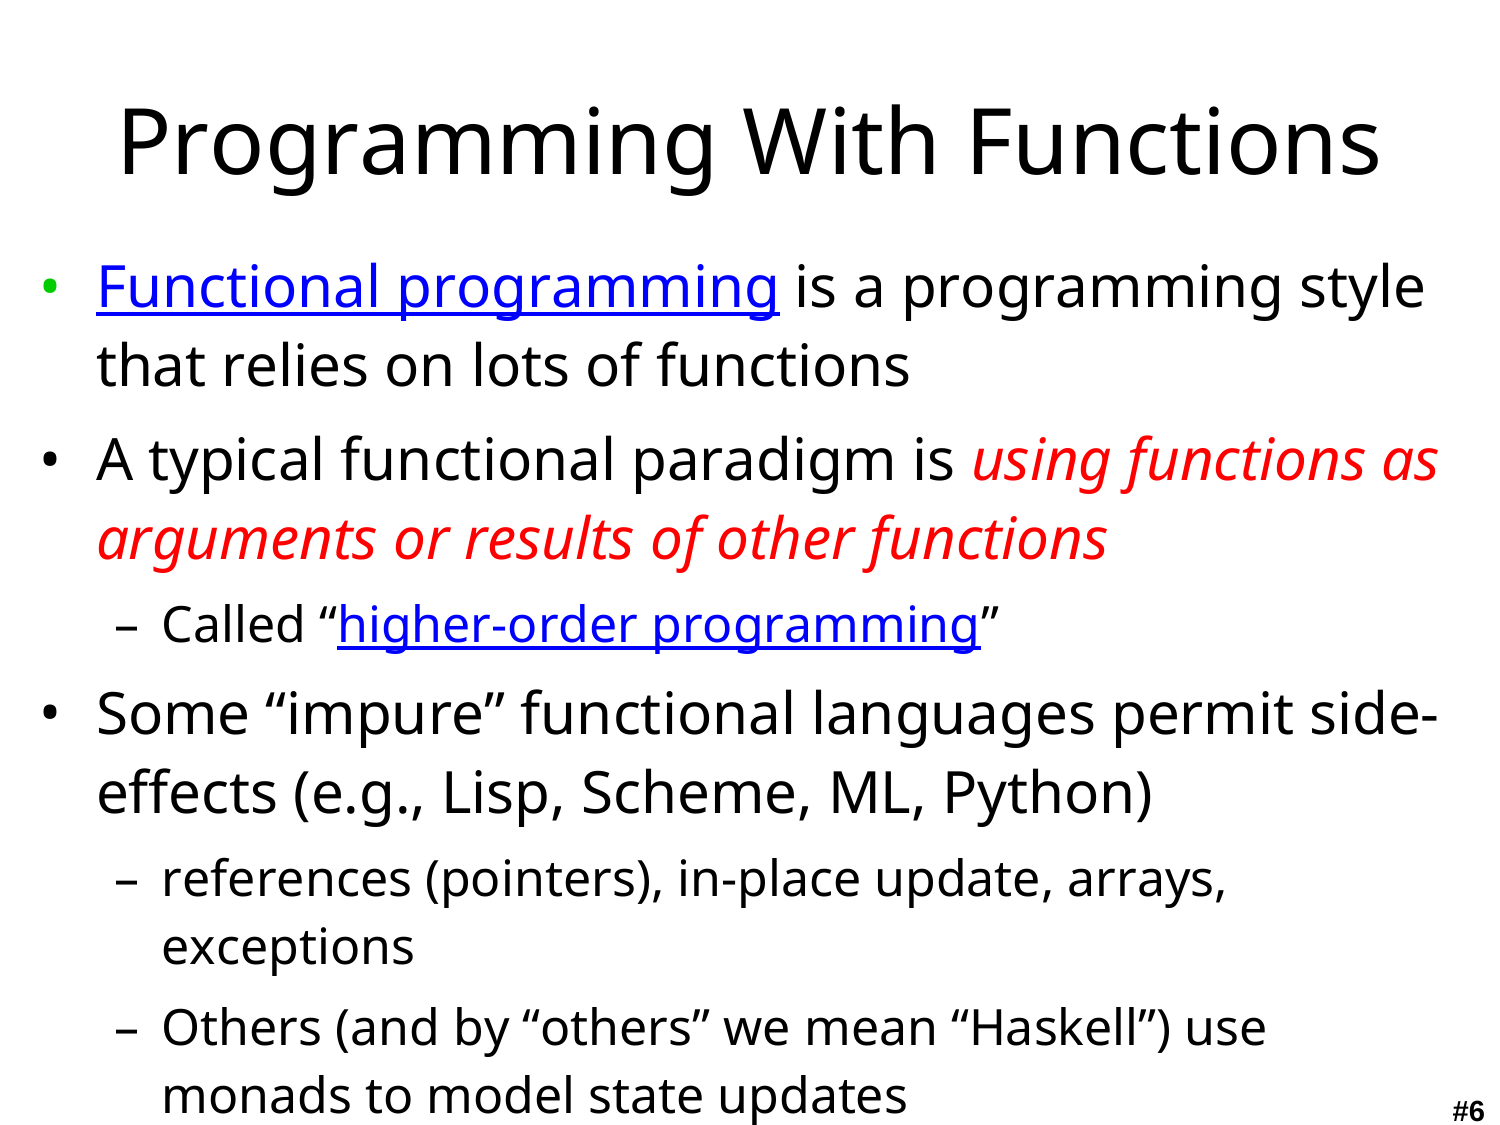

# Programming With Functions
Functional programming is a programming style that relies on lots of functions
A typical functional paradigm is using functions as arguments or results of other functions
Called “higher-order programming”
Some “impure” functional languages permit side-effects (e.g., Lisp, Scheme, ML, Python)
references (pointers), in-place update, arrays, exceptions
Others (and by “others” we mean “Haskell”) use monads to model state updates
6